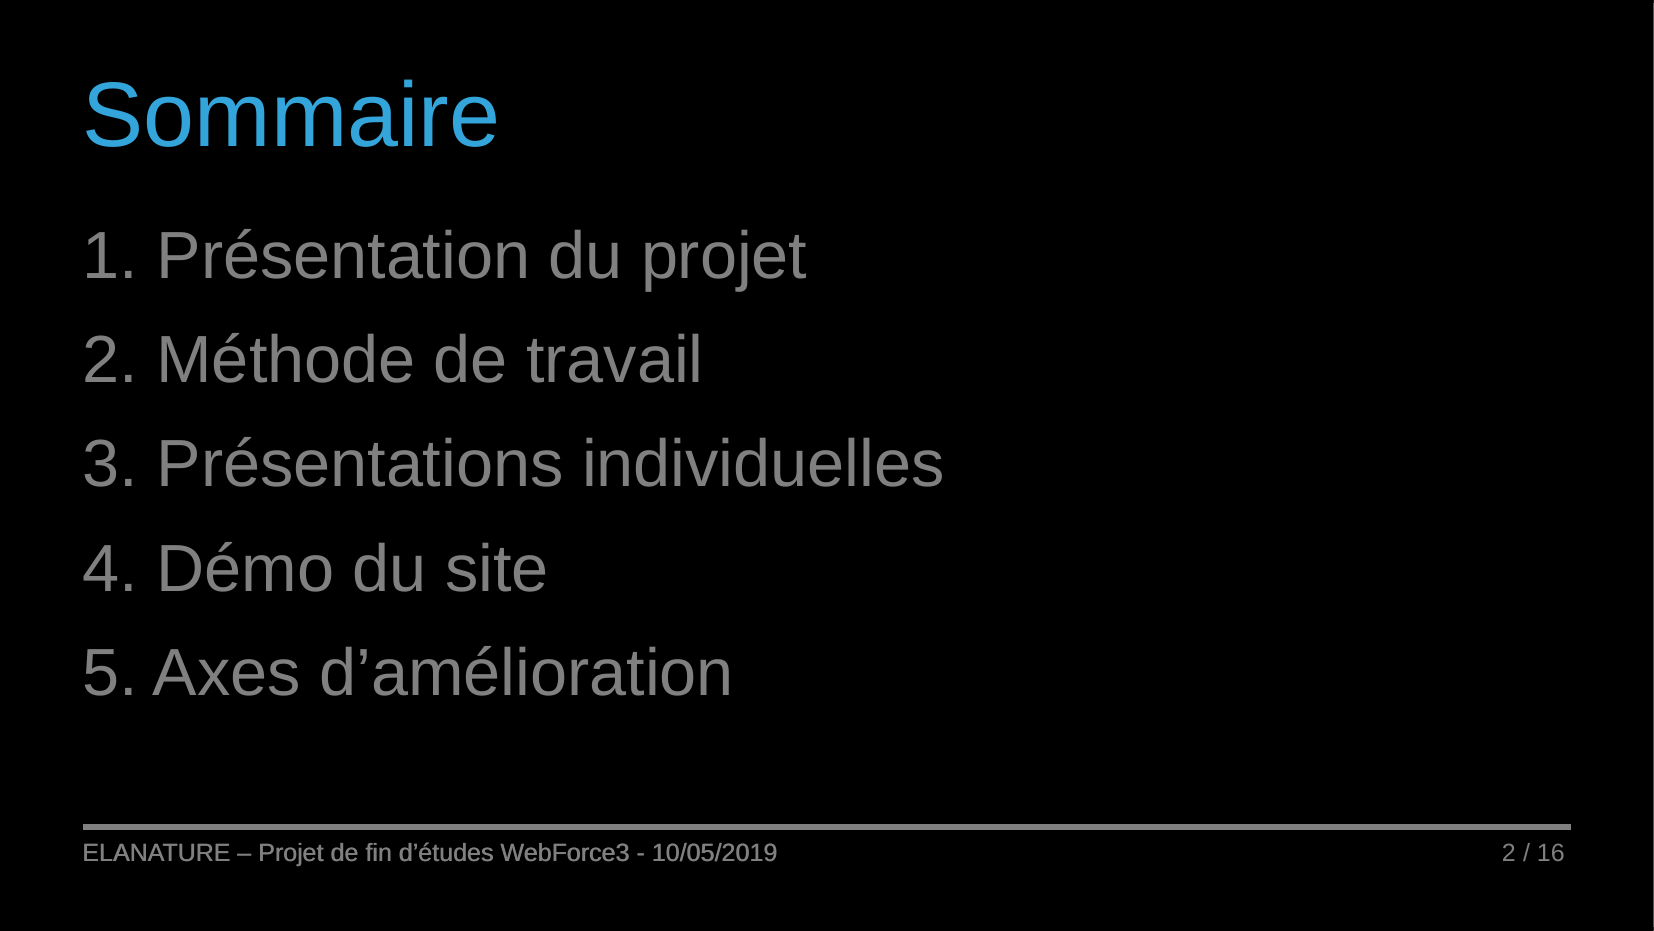

# Sommaire
1. Présentation du projet
2. Méthode de travail
3. Présentations individuelles
4. Démo du site
5. Axes d’amélioration